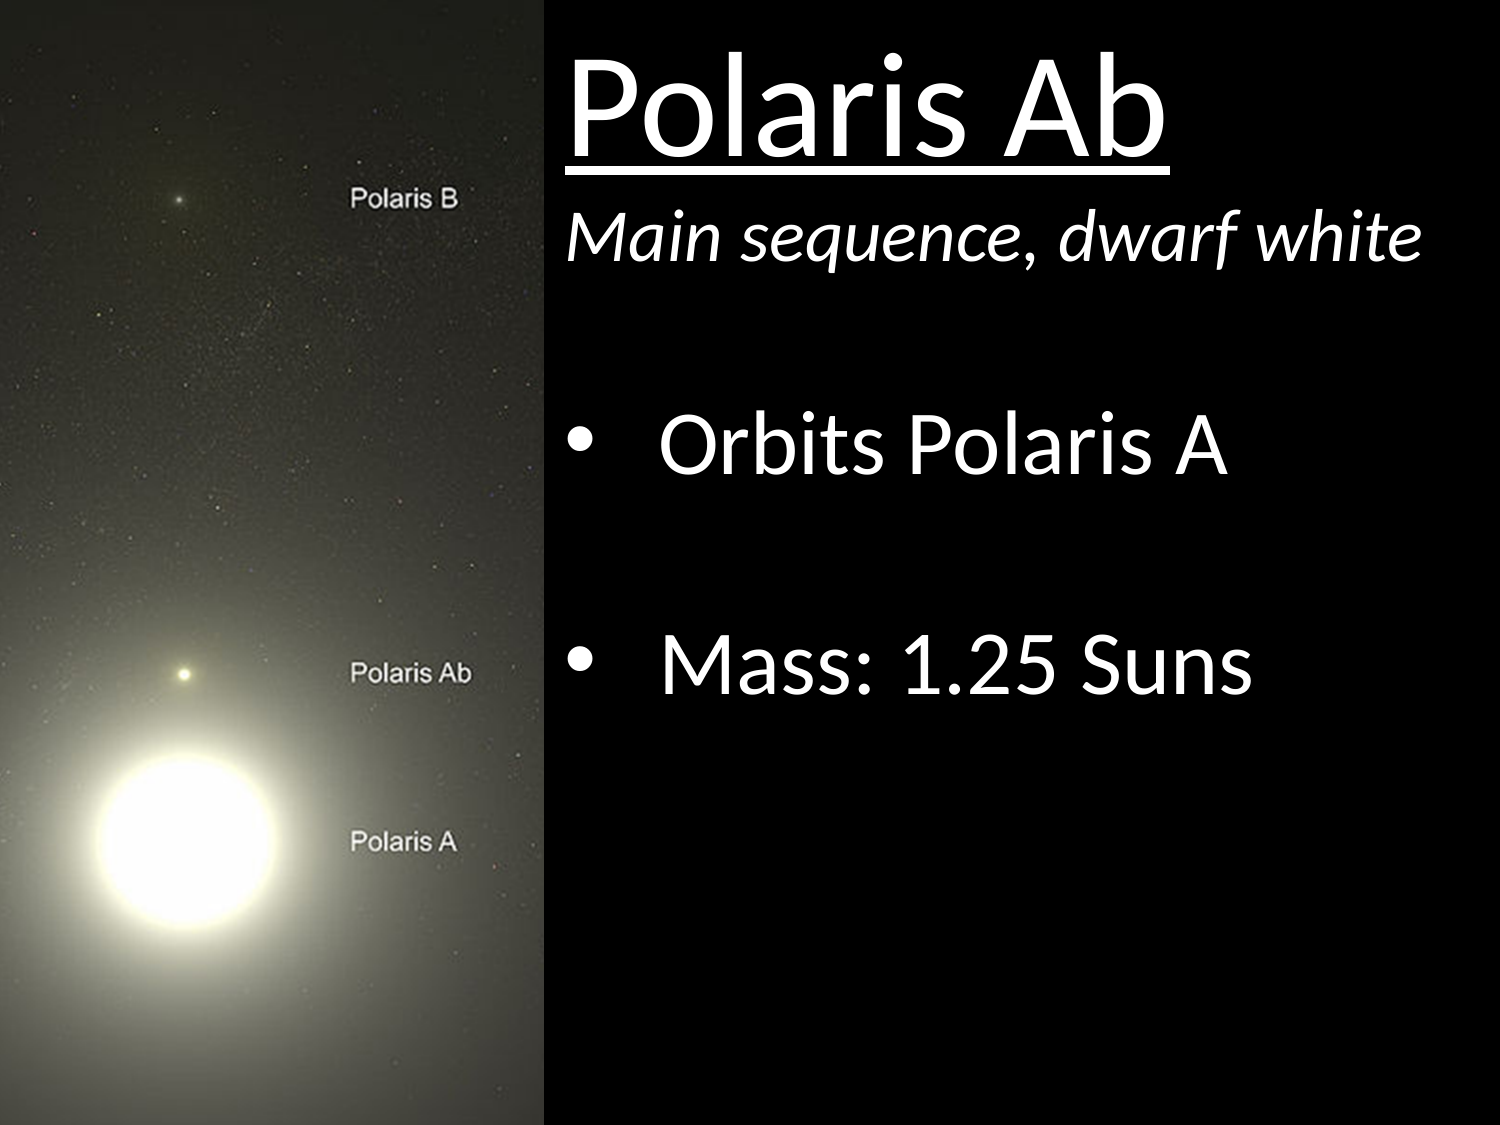

Polaris Ab
Main sequence, dwarf white
Orbits Polaris A
Mass: 1.25 Suns